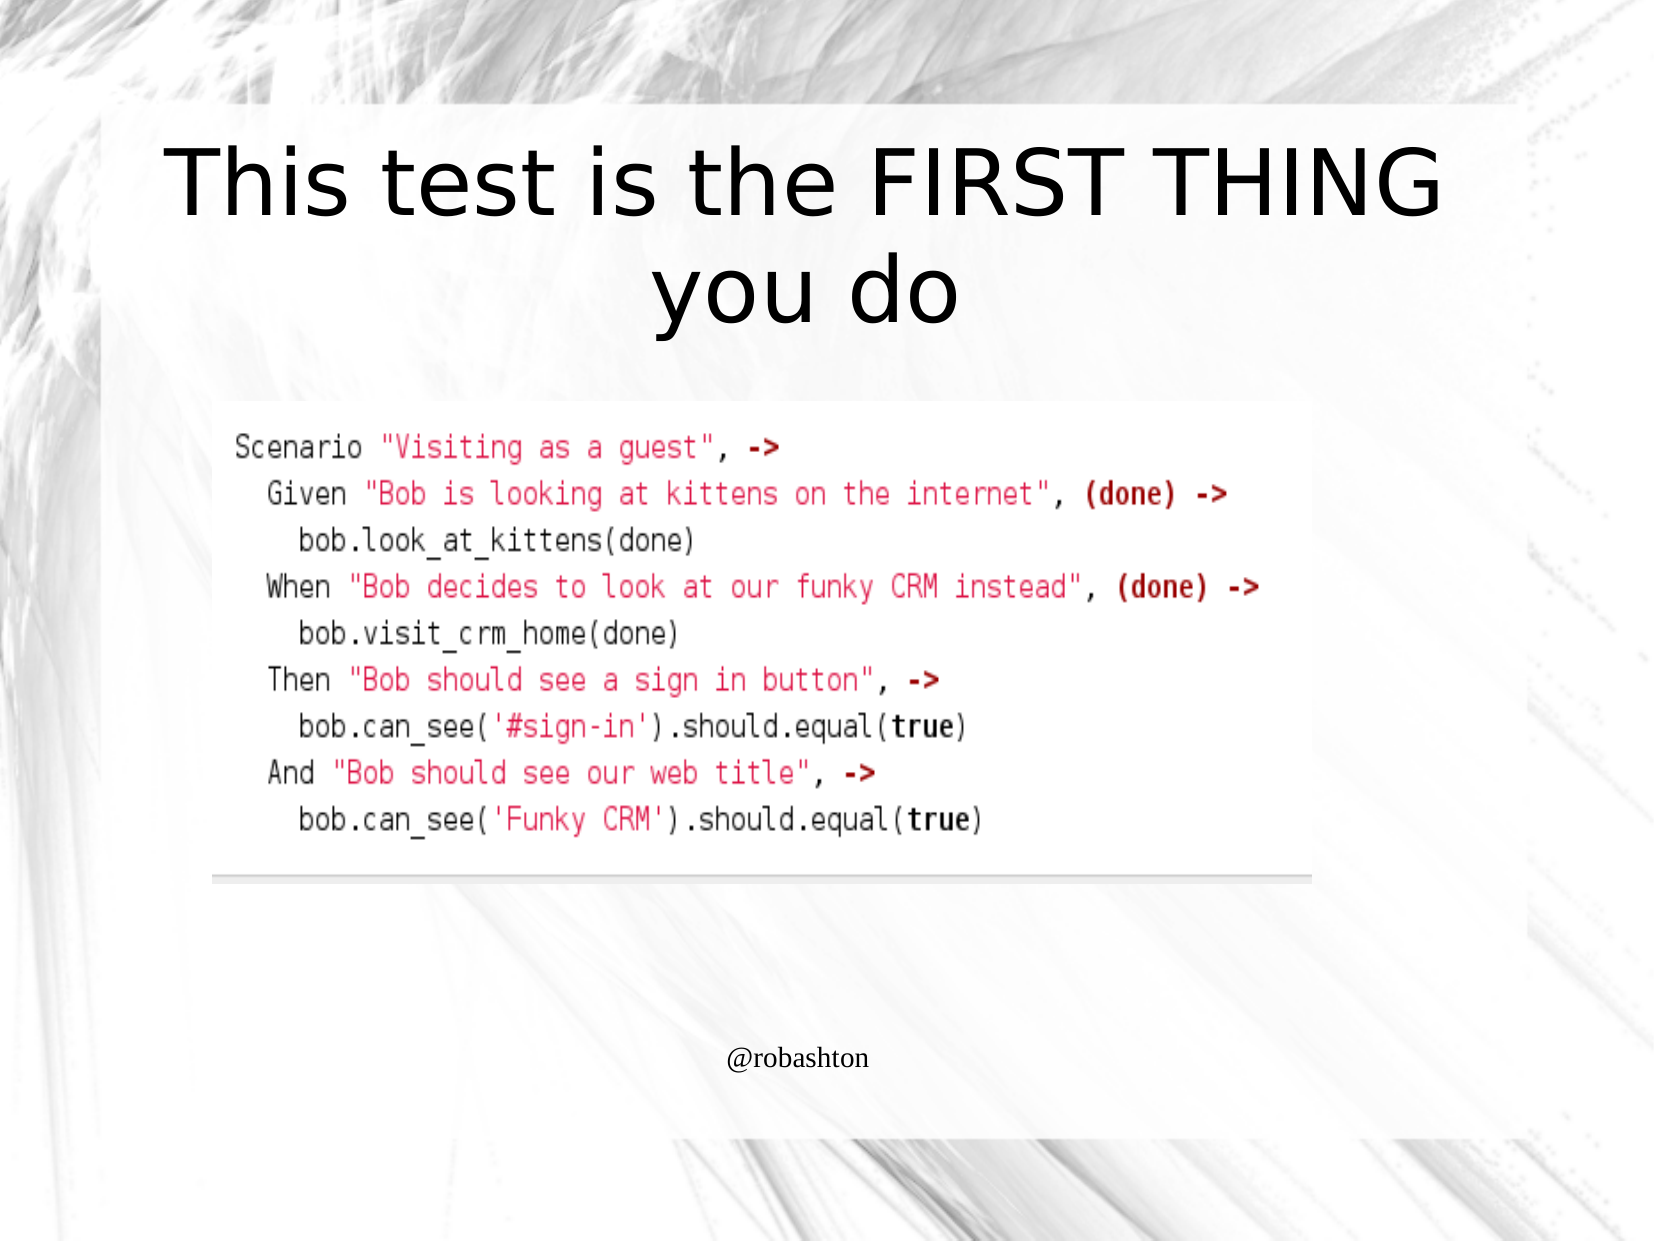

# This test is the FIRST THING you do
@robashton